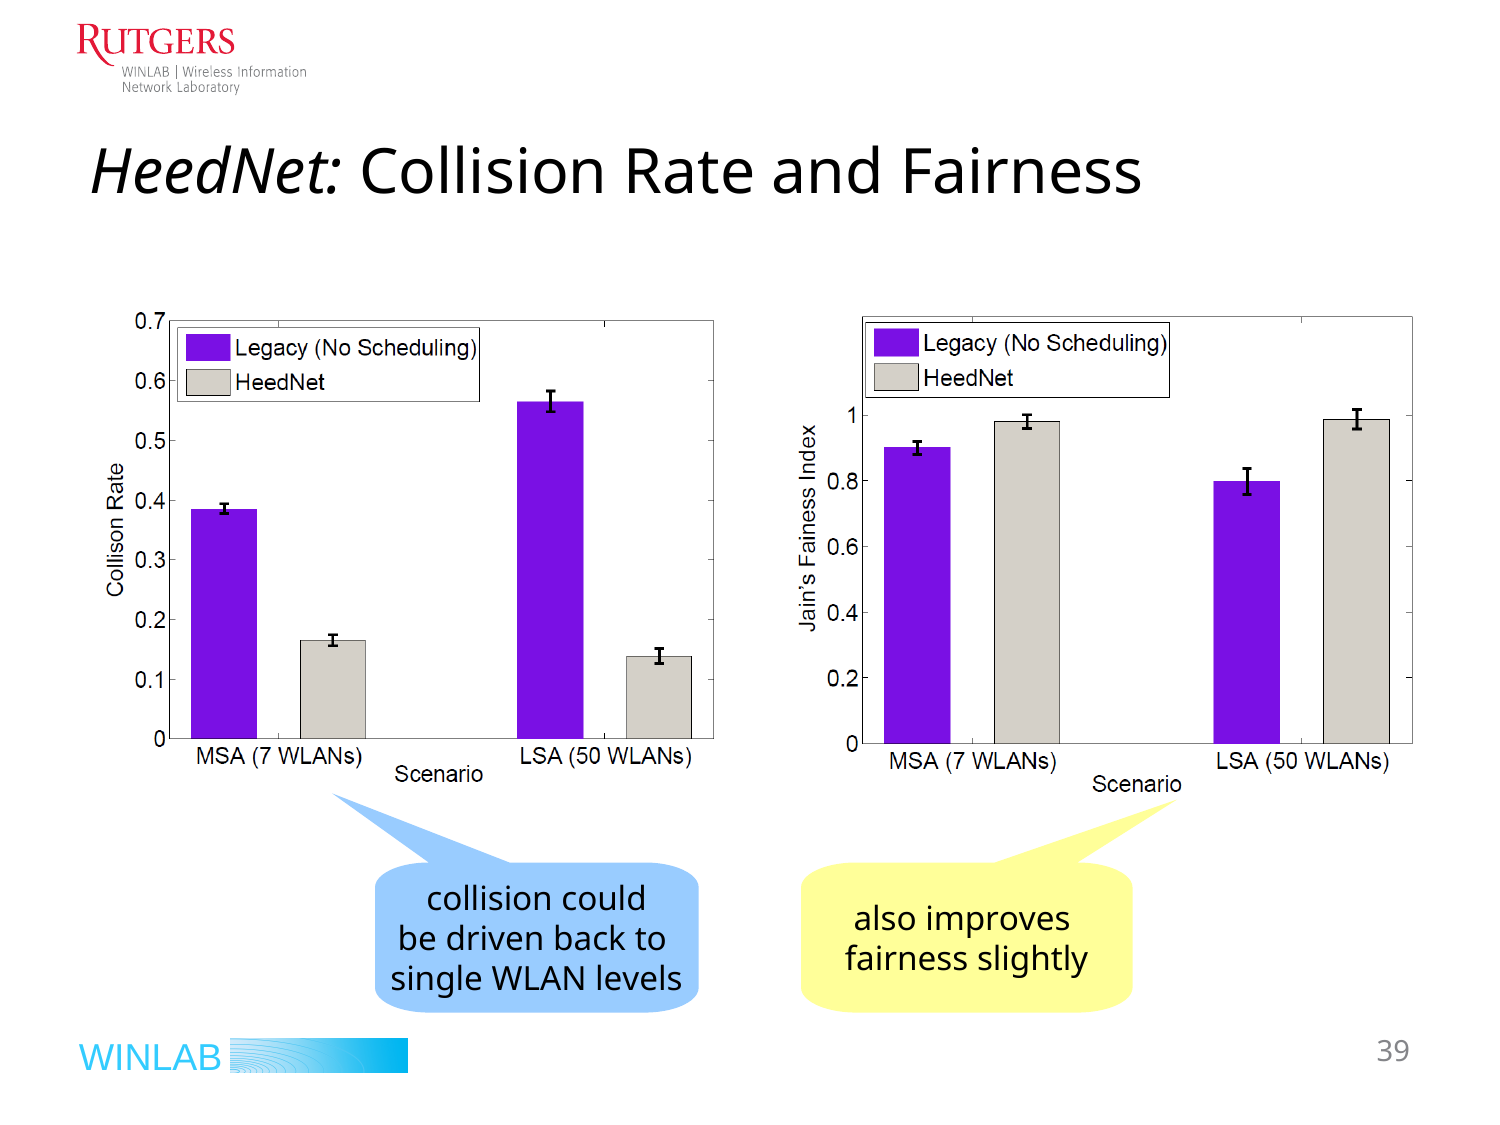

# HeedNet: Collision Rate and Fairness
collision could
be driven back to
single WLAN levels
also improves
fairness slightly
39